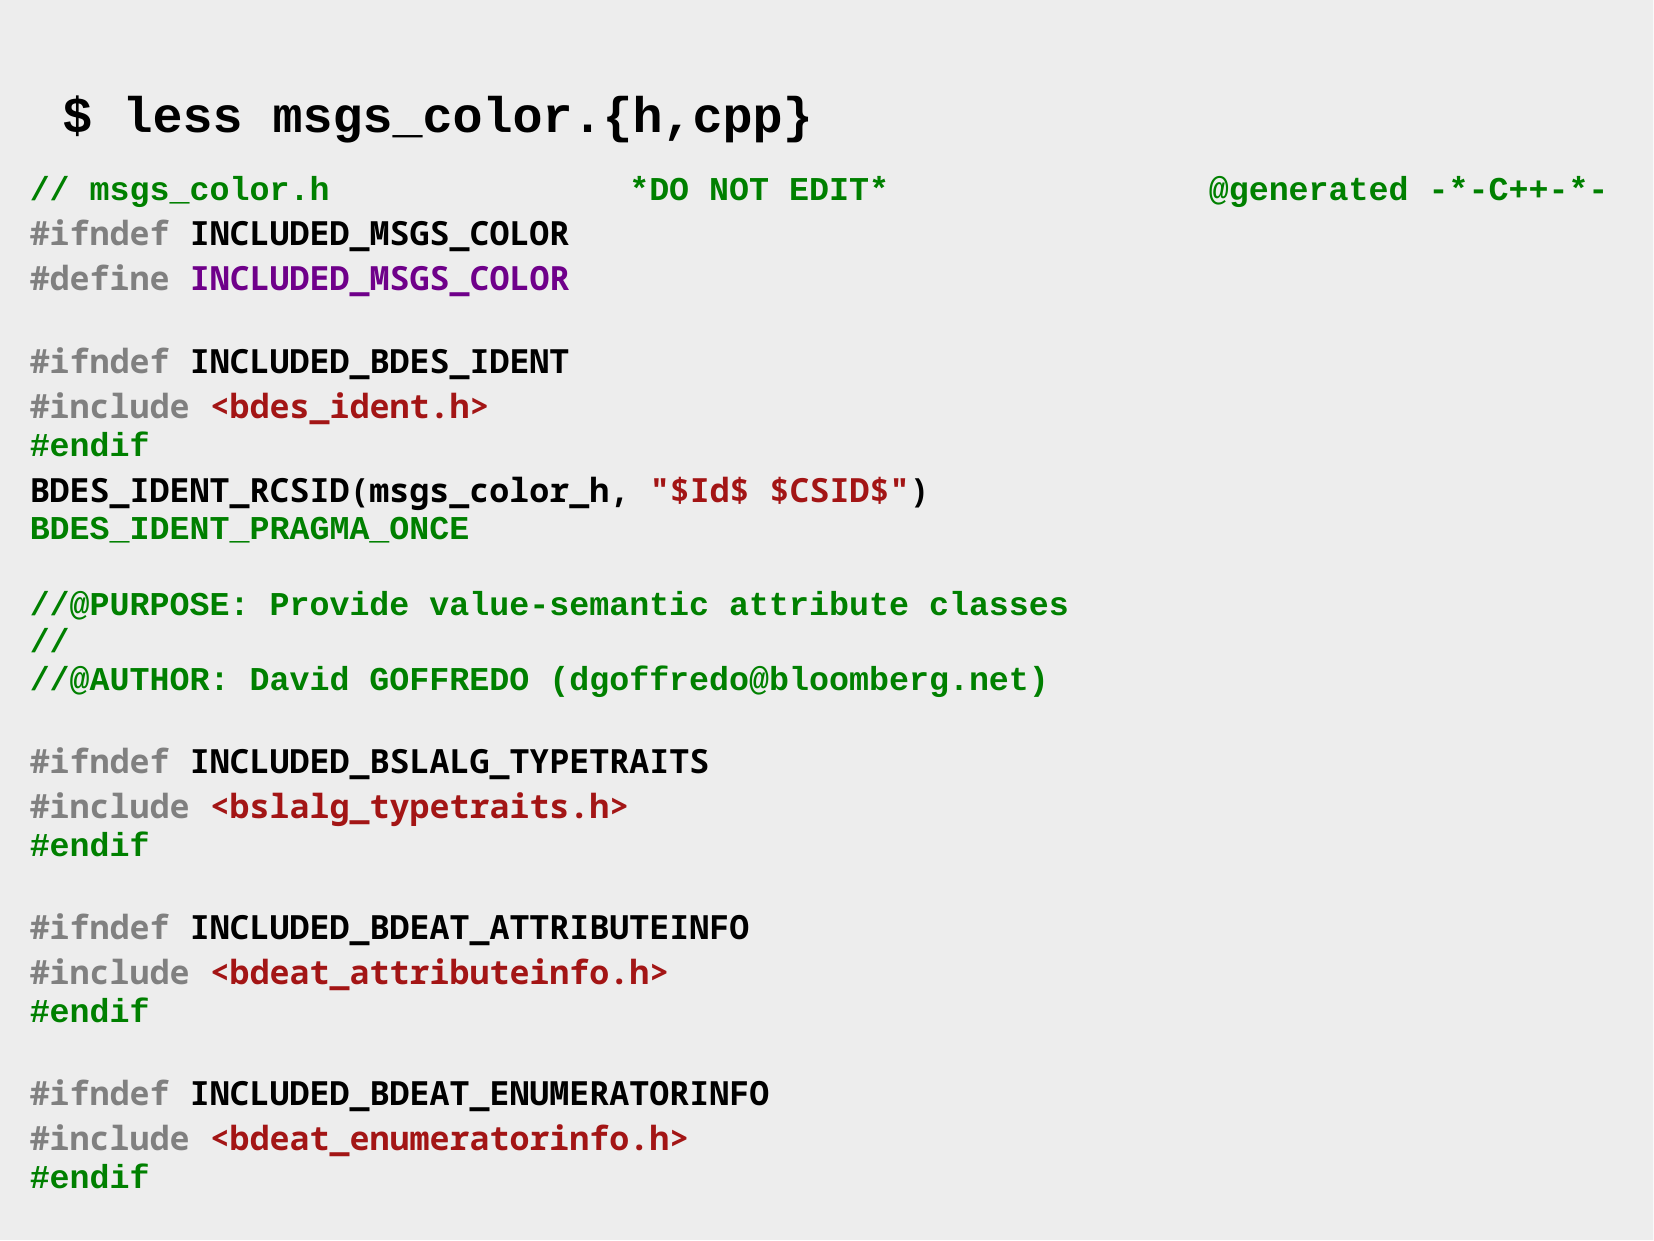

$ less msgs_color.{h,cpp}
// msgs_color.h *DO NOT EDIT* @generated -*-C++-*-
#ifndef INCLUDED_MSGS_COLOR
#define INCLUDED_MSGS_COLOR
#ifndef INCLUDED_BDES_IDENT
#include <bdes_ident.h>
#endif
BDES_IDENT_RCSID(msgs_color_h, "$Id$ $CSID$")
BDES_IDENT_PRAGMA_ONCE
//@PURPOSE: Provide value-semantic attribute classes
//
//@AUTHOR: David GOFFREDO (dgoffredo@bloomberg.net)
#ifndef INCLUDED_BSLALG_TYPETRAITS
#include <bslalg_typetraits.h>
#endif
#ifndef INCLUDED_BDEAT_ATTRIBUTEINFO
#include <bdeat_attributeinfo.h>
#endif
#ifndef INCLUDED_BDEAT_ENUMERATORINFO
#include <bdeat_enumeratorinfo.h>
#endif